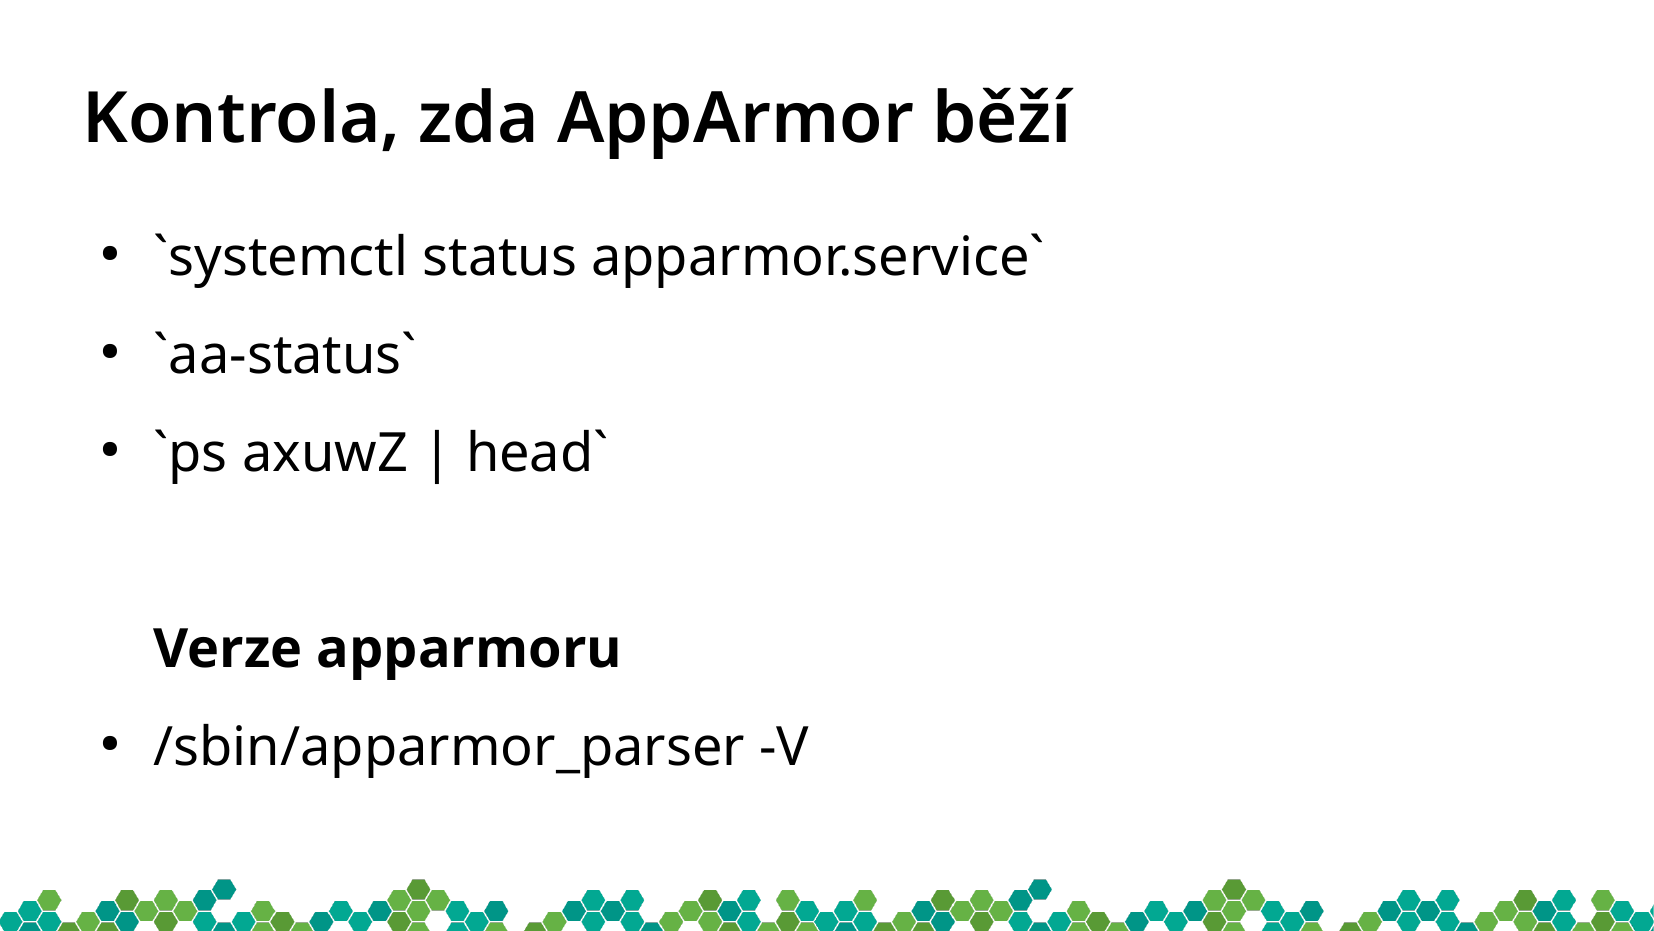

# Kontrola, zda AppArmor běží
`systemctl status apparmor.service`
`aa-status`
`ps axuwZ | head`
Verze apparmoru
/sbin/apparmor_parser -V